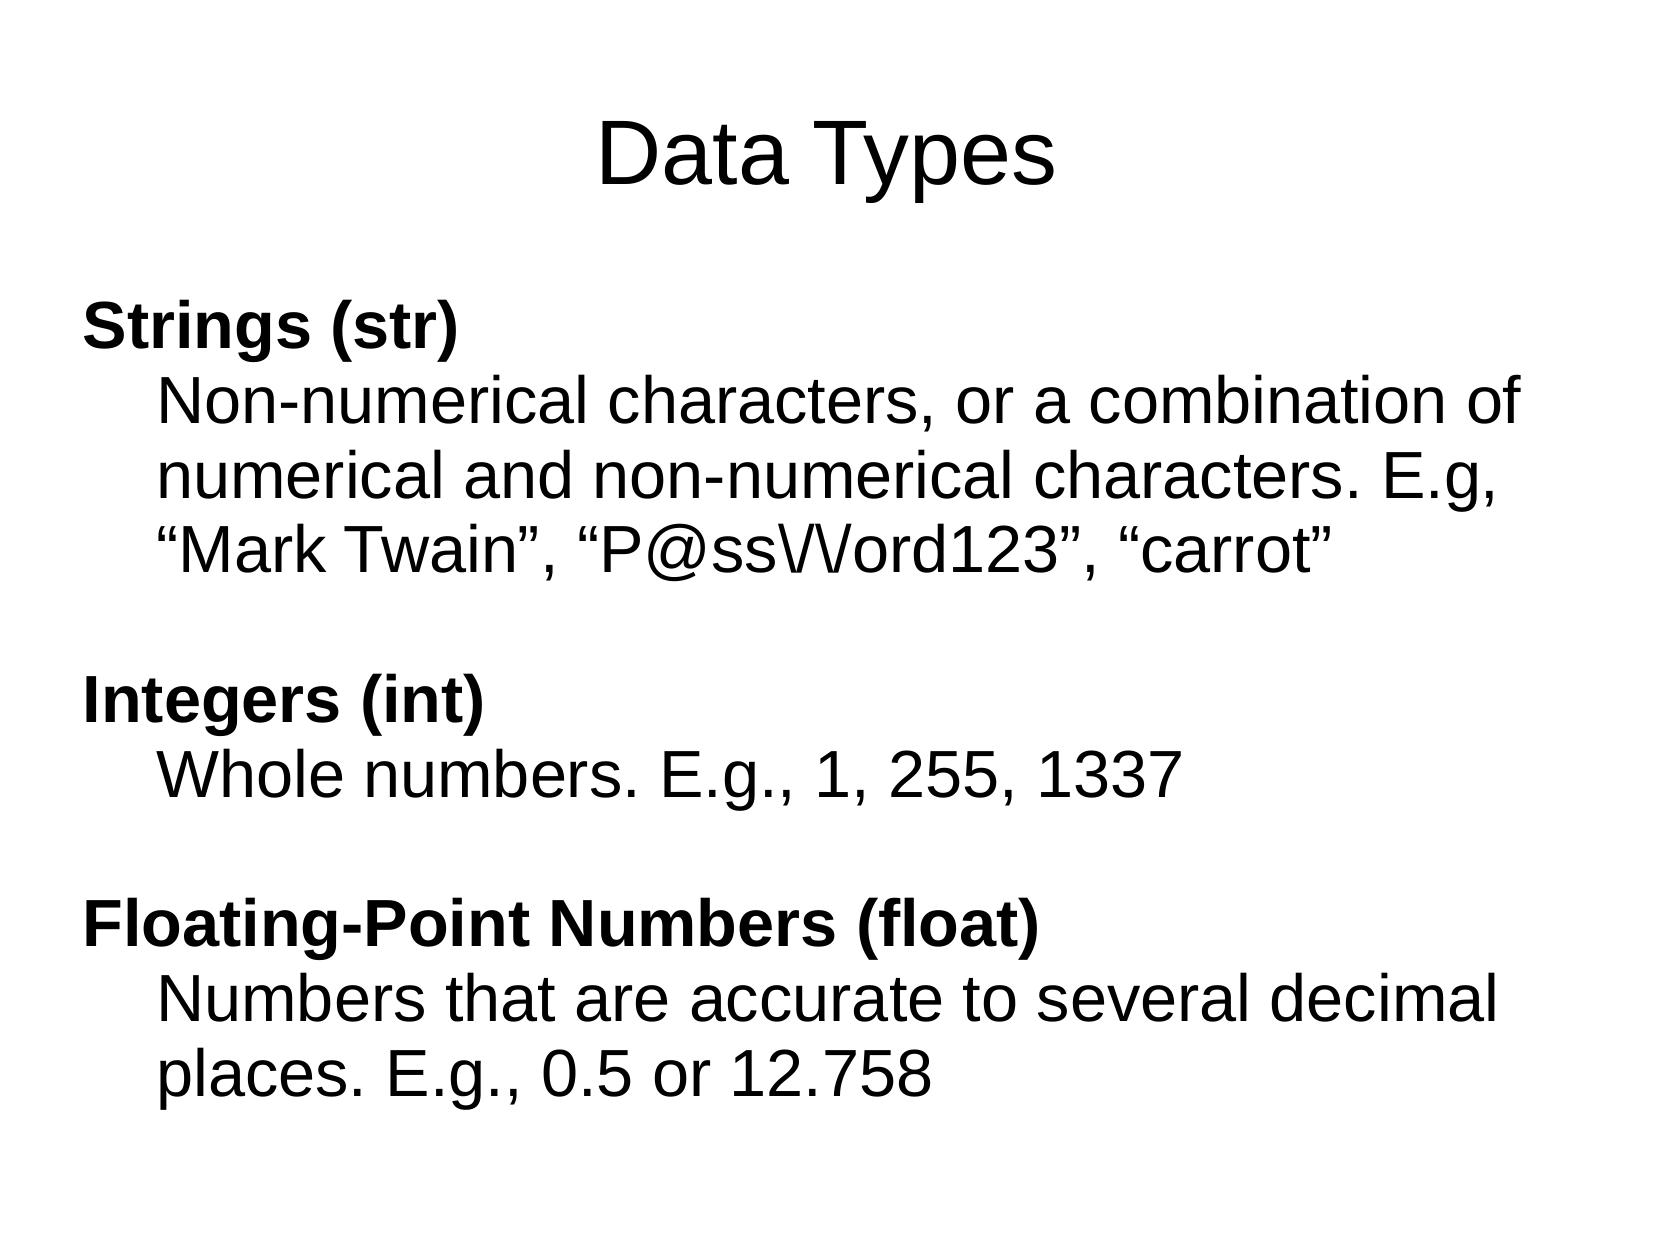

# Data Types
Strings (str)
	Non-numerical characters, or a combination of numerical and non-numerical characters. E.g, “Mark Twain”, “P@ss\/\/ord123”, “carrot”
Integers (int)
	Whole numbers. E.g., 1, 255, 1337
Floating-Point Numbers (float)
	Numbers that are accurate to several decimal 		places. E.g., 0.5 or 12.758